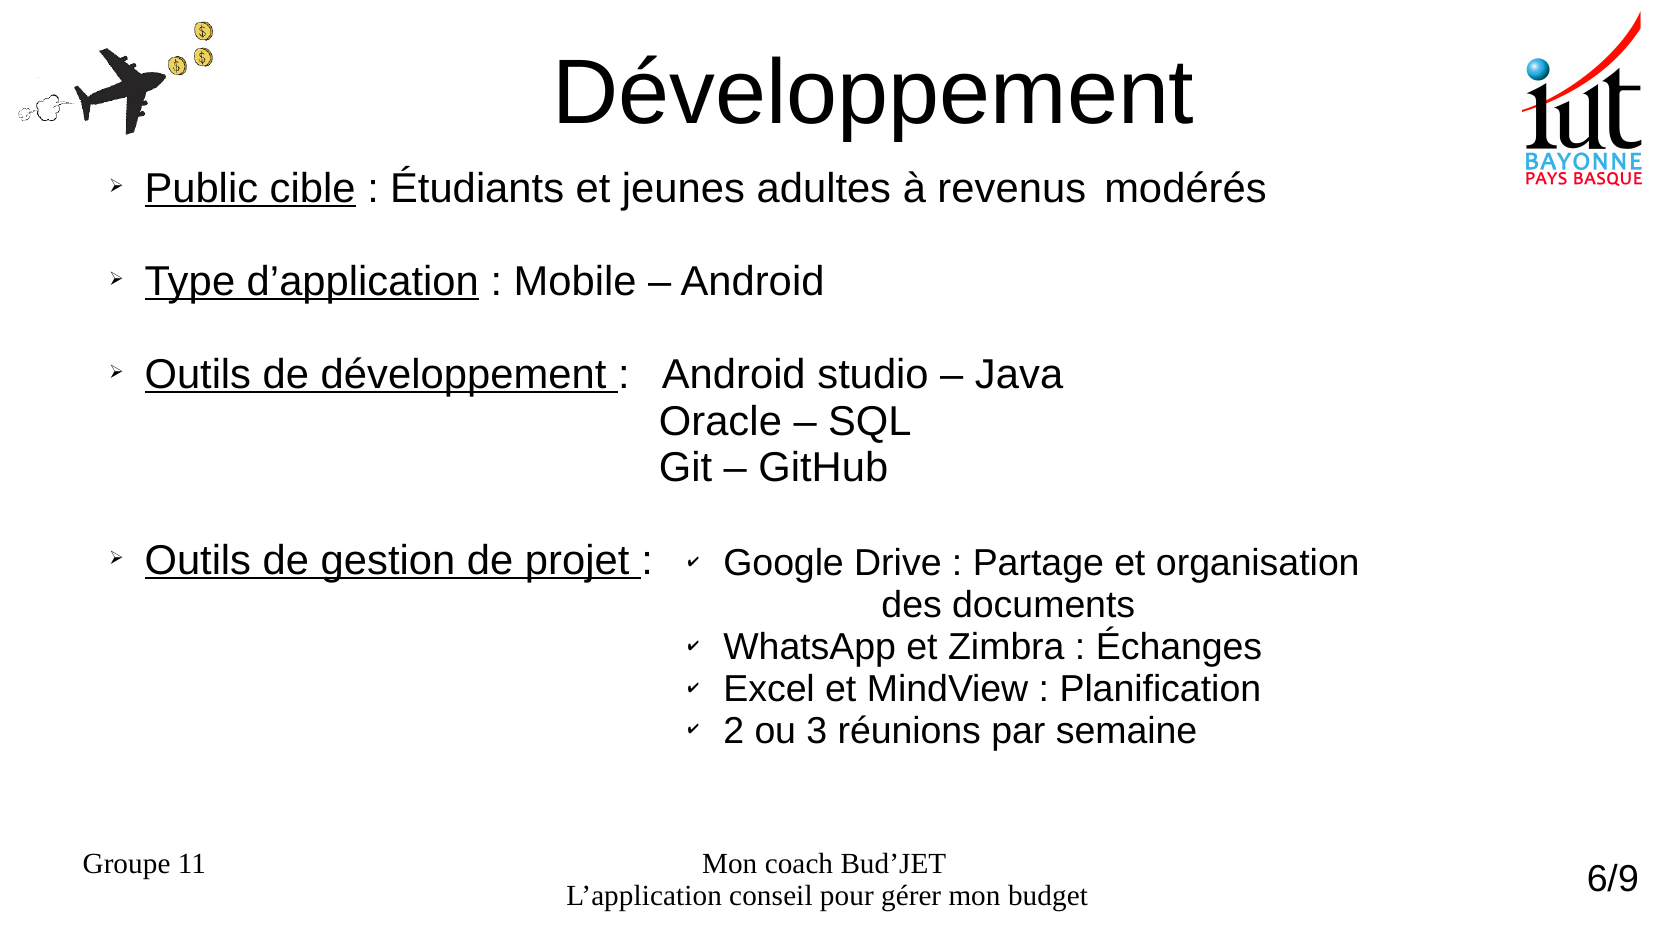

# Développement
Public cible : Étudiants et jeunes adultes à revenus 	modérés
Type d’application : Mobile – Android
Outils de développement : Android studio – Java
 Oracle – SQL
 Git – GitHub
Outils de gestion de projet :
Google Drive : Partage et organisation 					 des documents
WhatsApp et Zimbra : Échanges
Excel et MindView : Planification
2 ou 3 réunions par semaine